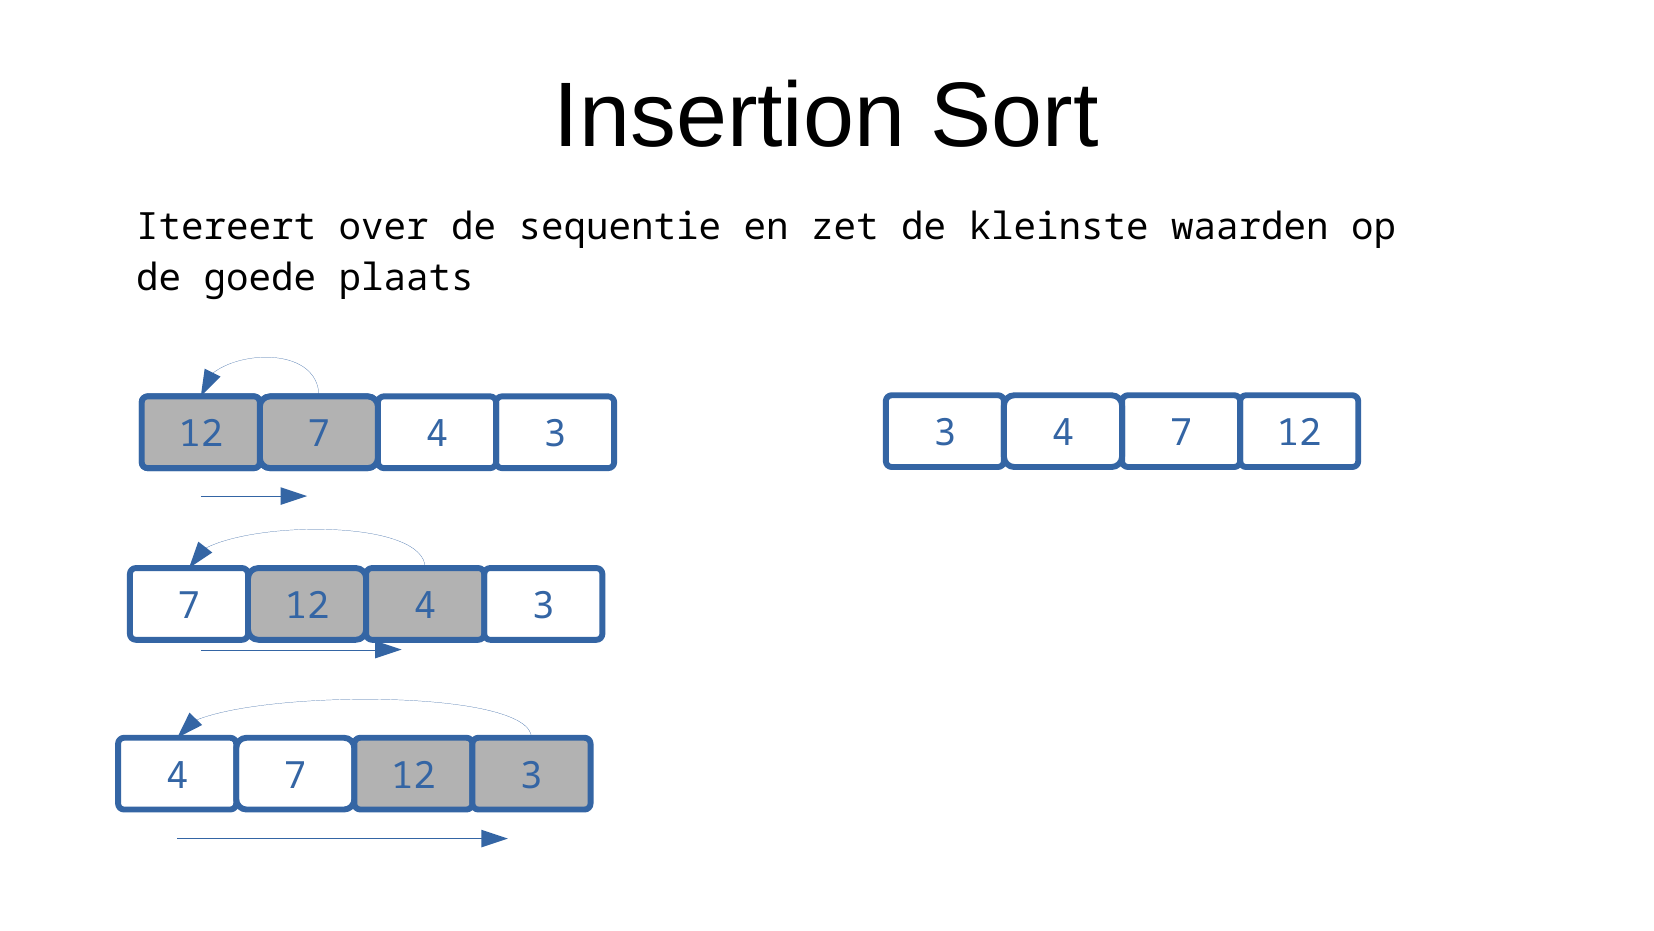

# Insertion Sort
Itereert over de sequentie en zet de kleinste waarden op
de goede plaats
3
4
7
12
12
12
3
7
4
3
7
12
4
3
4
7
12
3